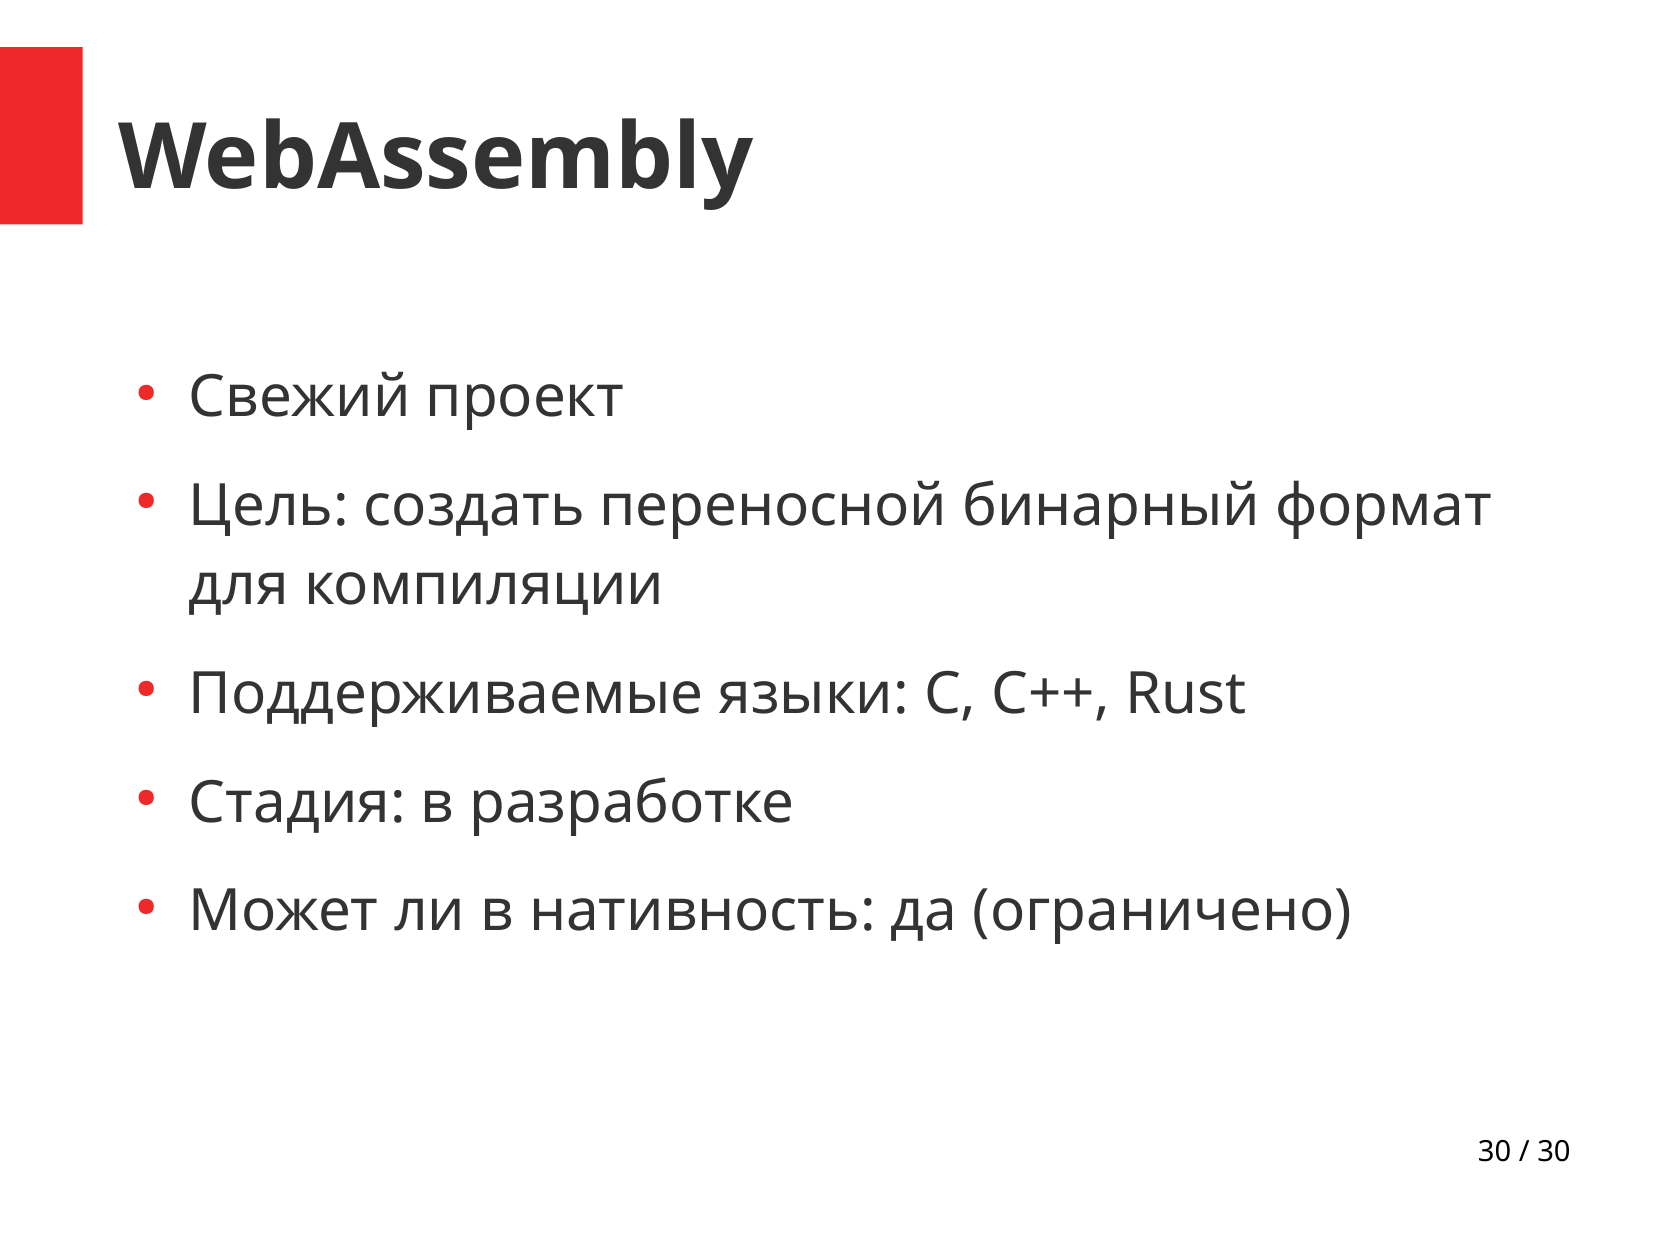

# WebAssembly
Свежий проект
Цель: создать переносной бинарный формат для компиляции
Поддерживаемые языки: C, C++, Rust
Стадия: в разработке
Может ли в нативность: да (ограничено)
30